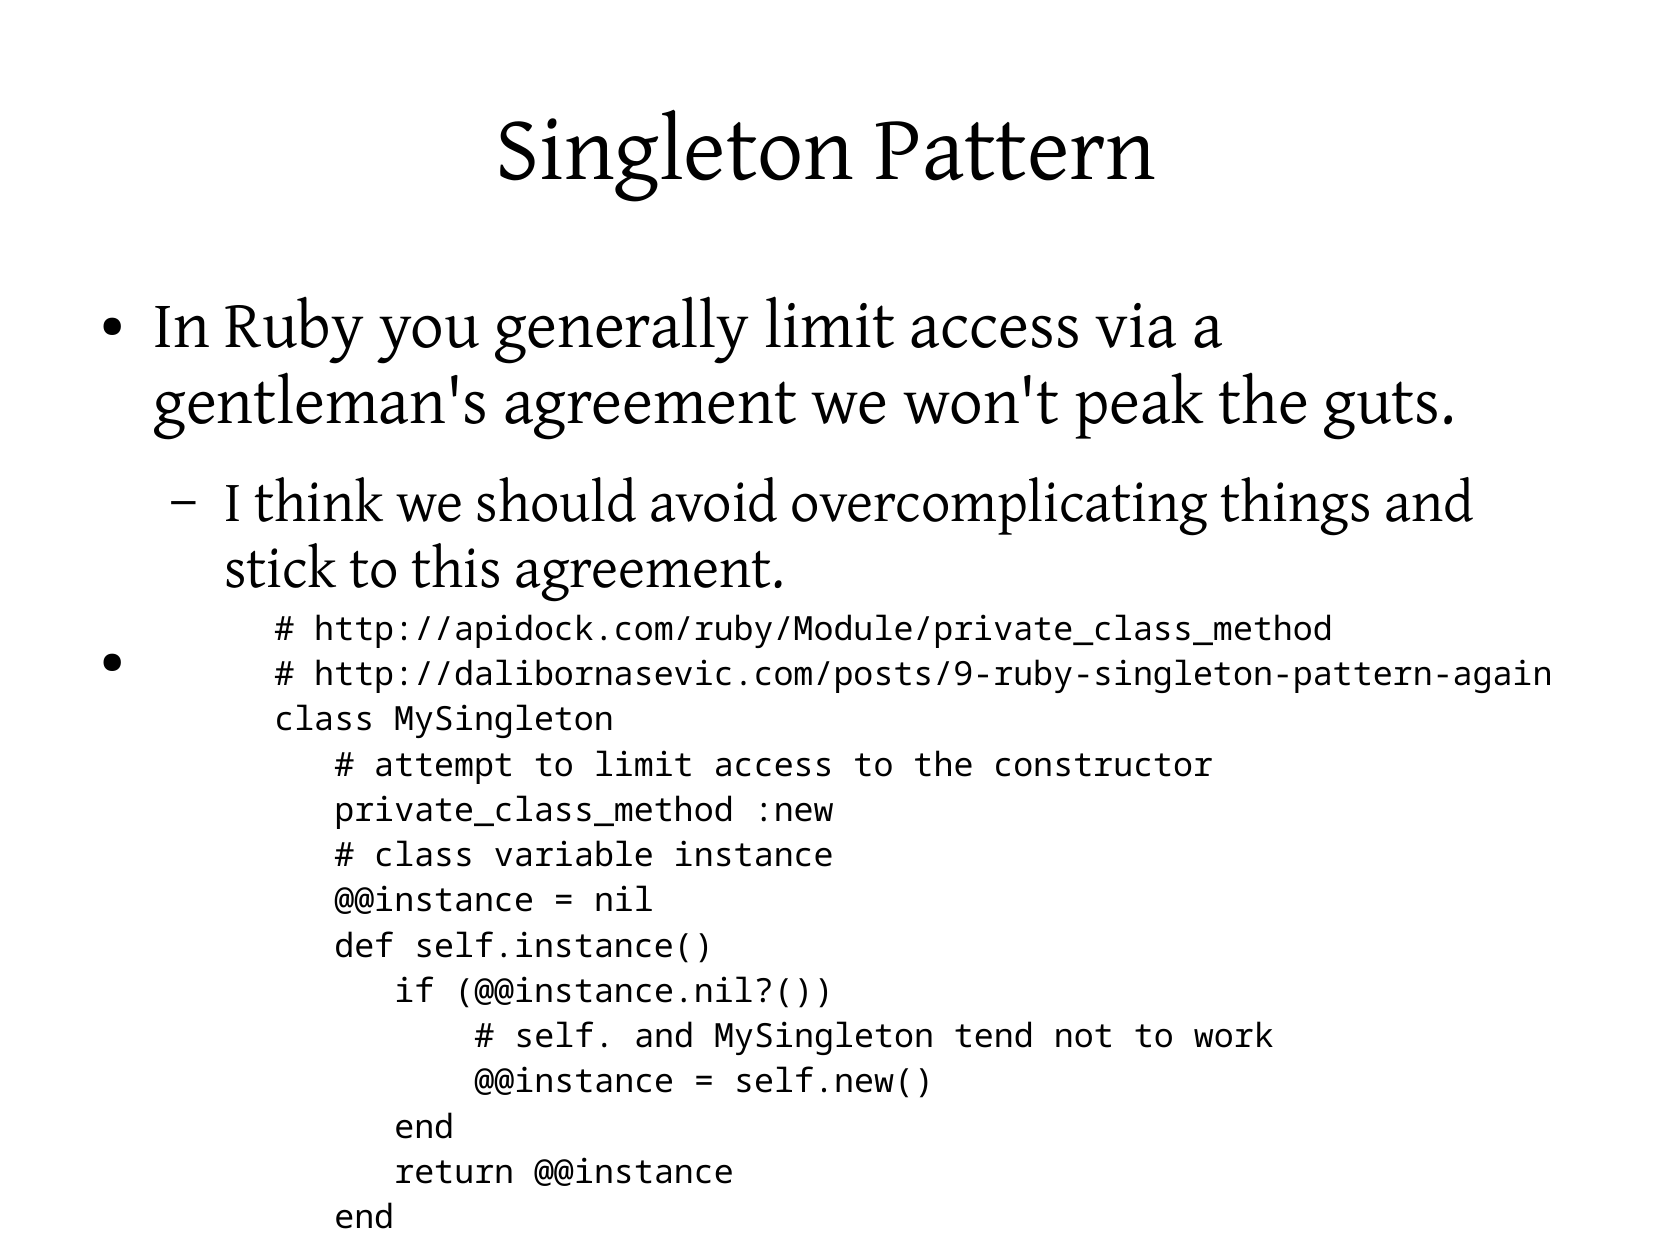

# Singleton Pattern
In Ruby you generally limit access via a gentleman's agreement we won't peak the guts.
I think we should avoid overcomplicating things and stick to this agreement.
# http://apidock.com/ruby/Module/private_class_method
# http://dalibornasevic.com/posts/9-ruby-singleton-pattern-again
class MySingleton
 # attempt to limit access to the constructor
 private_class_method :new
 # class variable instance
 @@instance = nil
 def self.instance()
 if (@@instance.nil?())
 # self. and MySingleton tend not to work
 @@instance = self.new()
 end
 return @@instance
 end
end